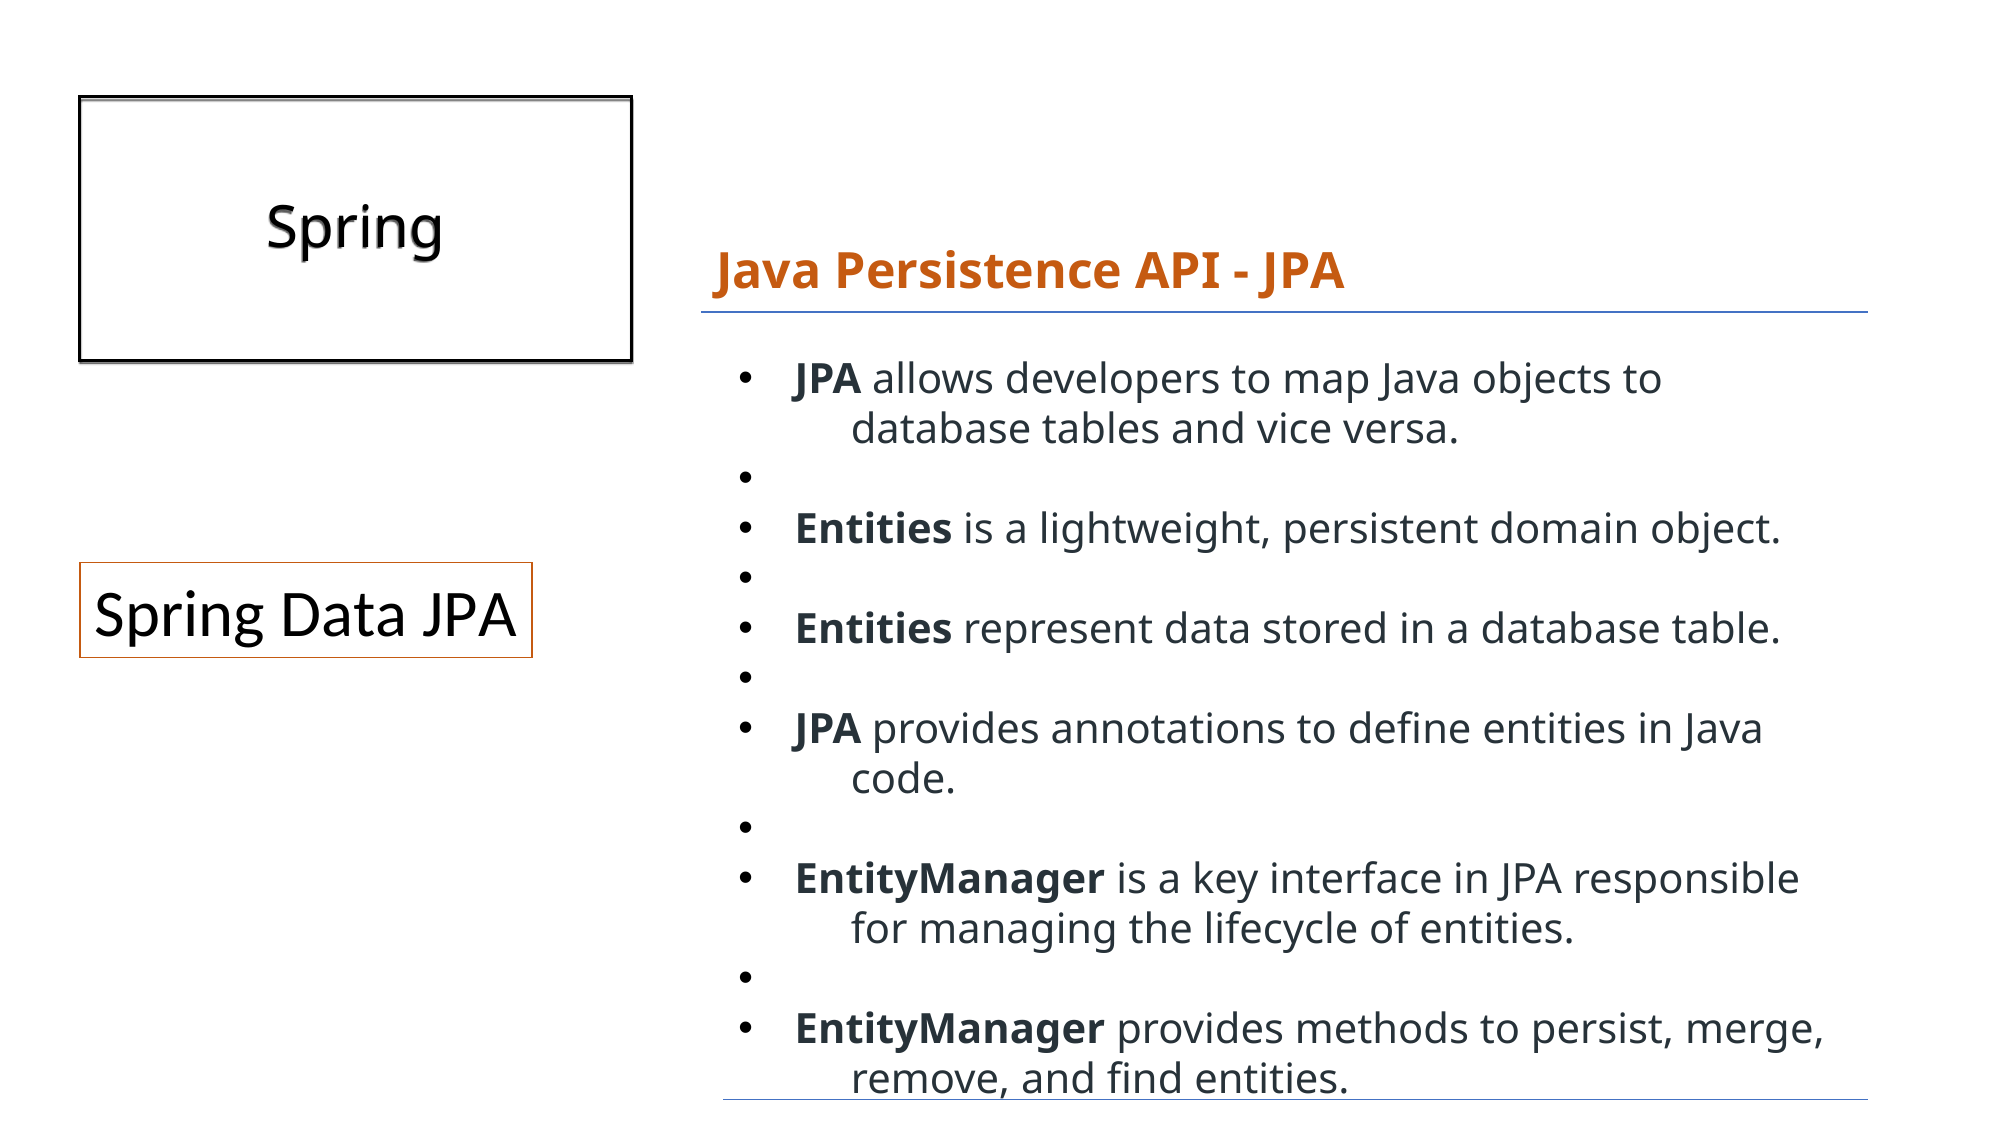

# Spring
Java Persistence API - JPA
JPA allows developers to map Java objects to database tables and vice versa.
Entities is a lightweight, persistent domain object.
Entities represent data stored in a database table.
JPA provides annotations to define entities in Java code.
EntityManager is a key interface in JPA responsible for managing the lifecycle of entities.
EntityManager provides methods to persist, merge, remove, and find entities.
Spring Data JPA